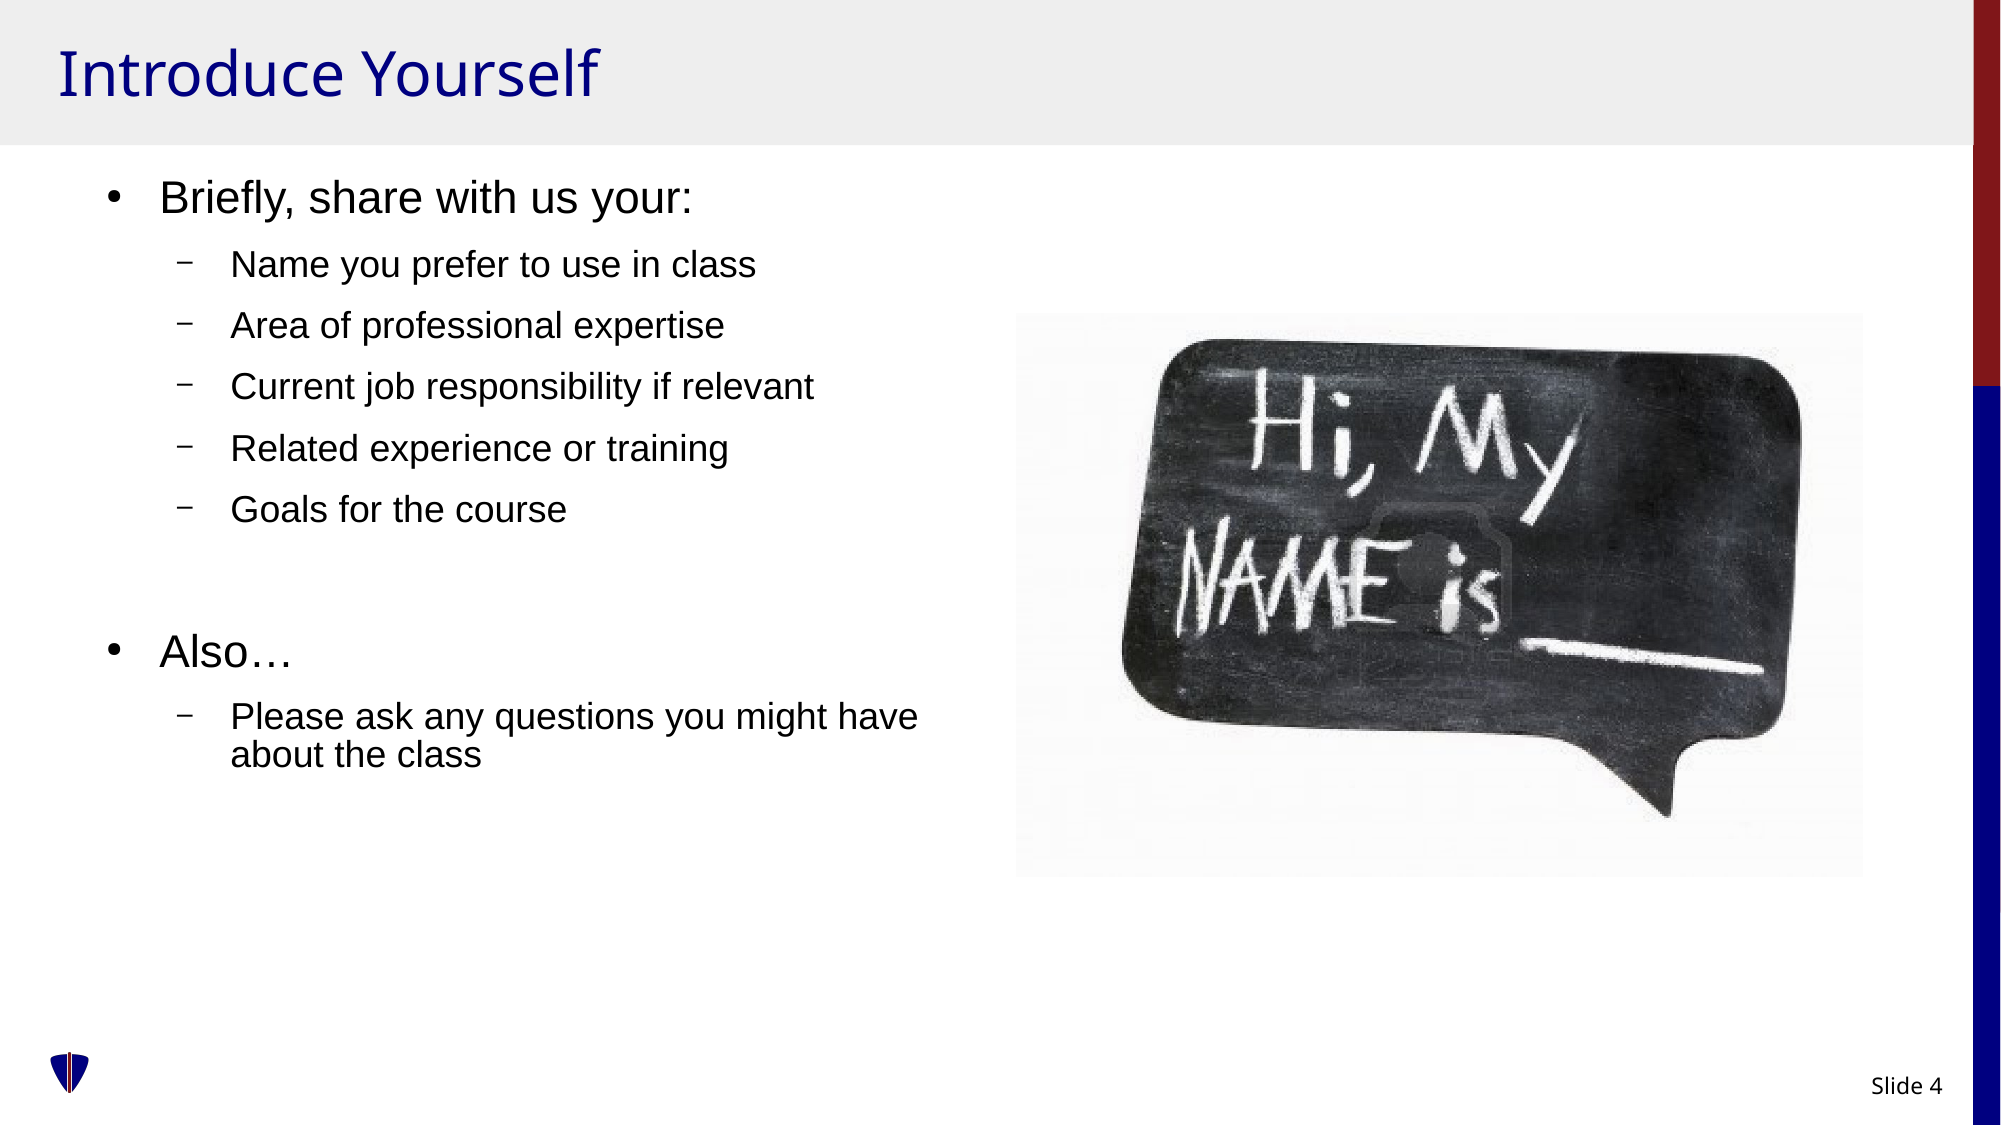

# Introduce Yourself
Briefly, share with us your:
Name you prefer to use in class
Area of professional expertise
Current job responsibility if relevant
Related experience or training
Goals for the course
Also…
Please ask any questions you might have about the class